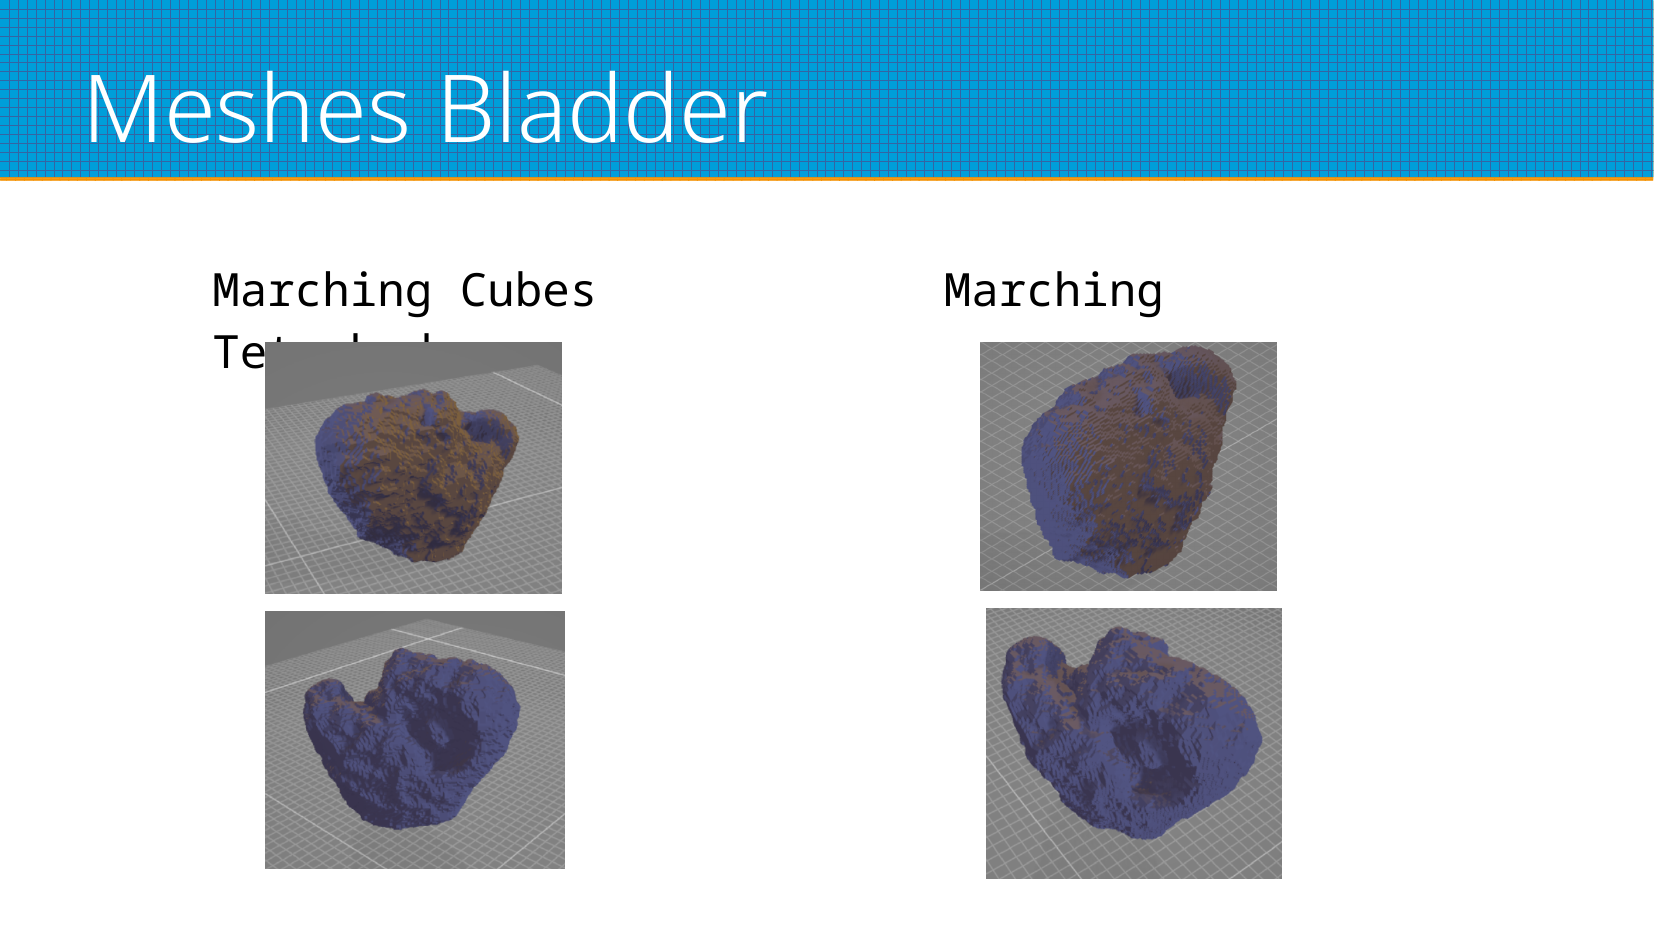

# Meshes Bladder
Marching Cubes Marching Tetrahedra